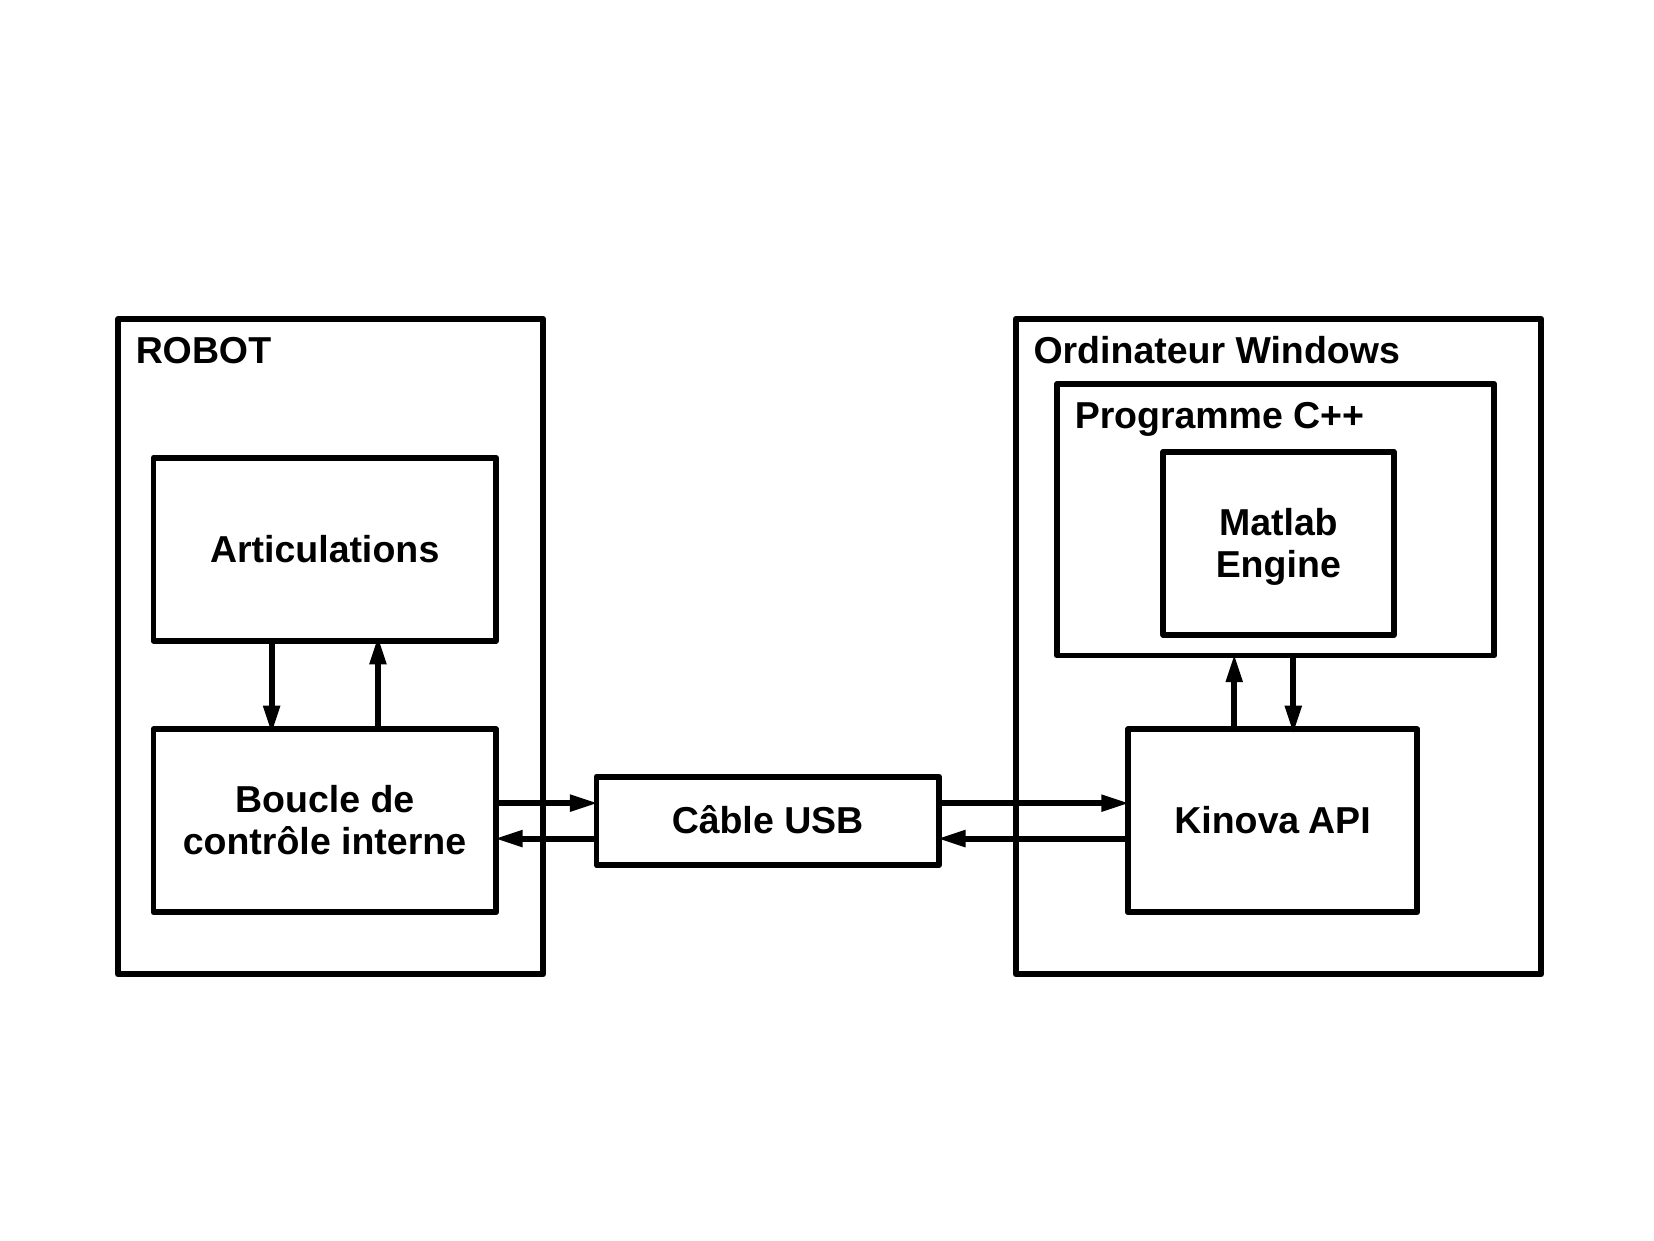

ROBOT
Ordinateur Windows
Programme C++
Matlab Engine
Articulations
Boucle de contrôle interne
Kinova API
Câble USB